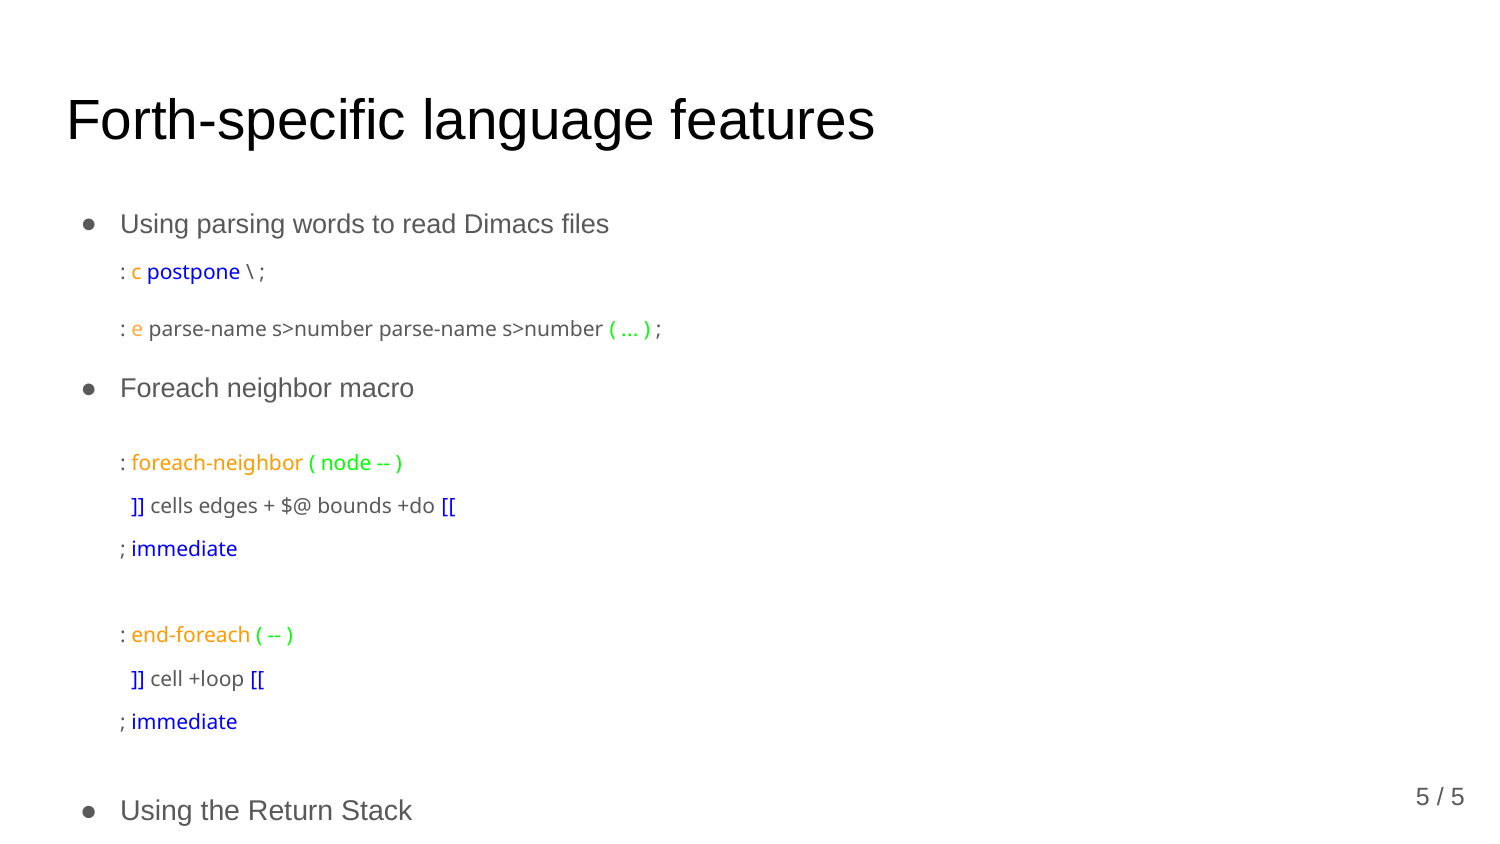

Forth-specific language features
# Using parsing words to read Dimacs files
: c postpone \ ;
: e parse-name s>number parse-name s>number ( ... ) ;
Foreach neighbor macro
: foreach-neighbor ( node -- )
 ]] cells edges + $@ bounds +do [[
; immediate
: end-foreach ( -- )
 ]] cell +loop [[
; immediate
Using the Return Stack
5